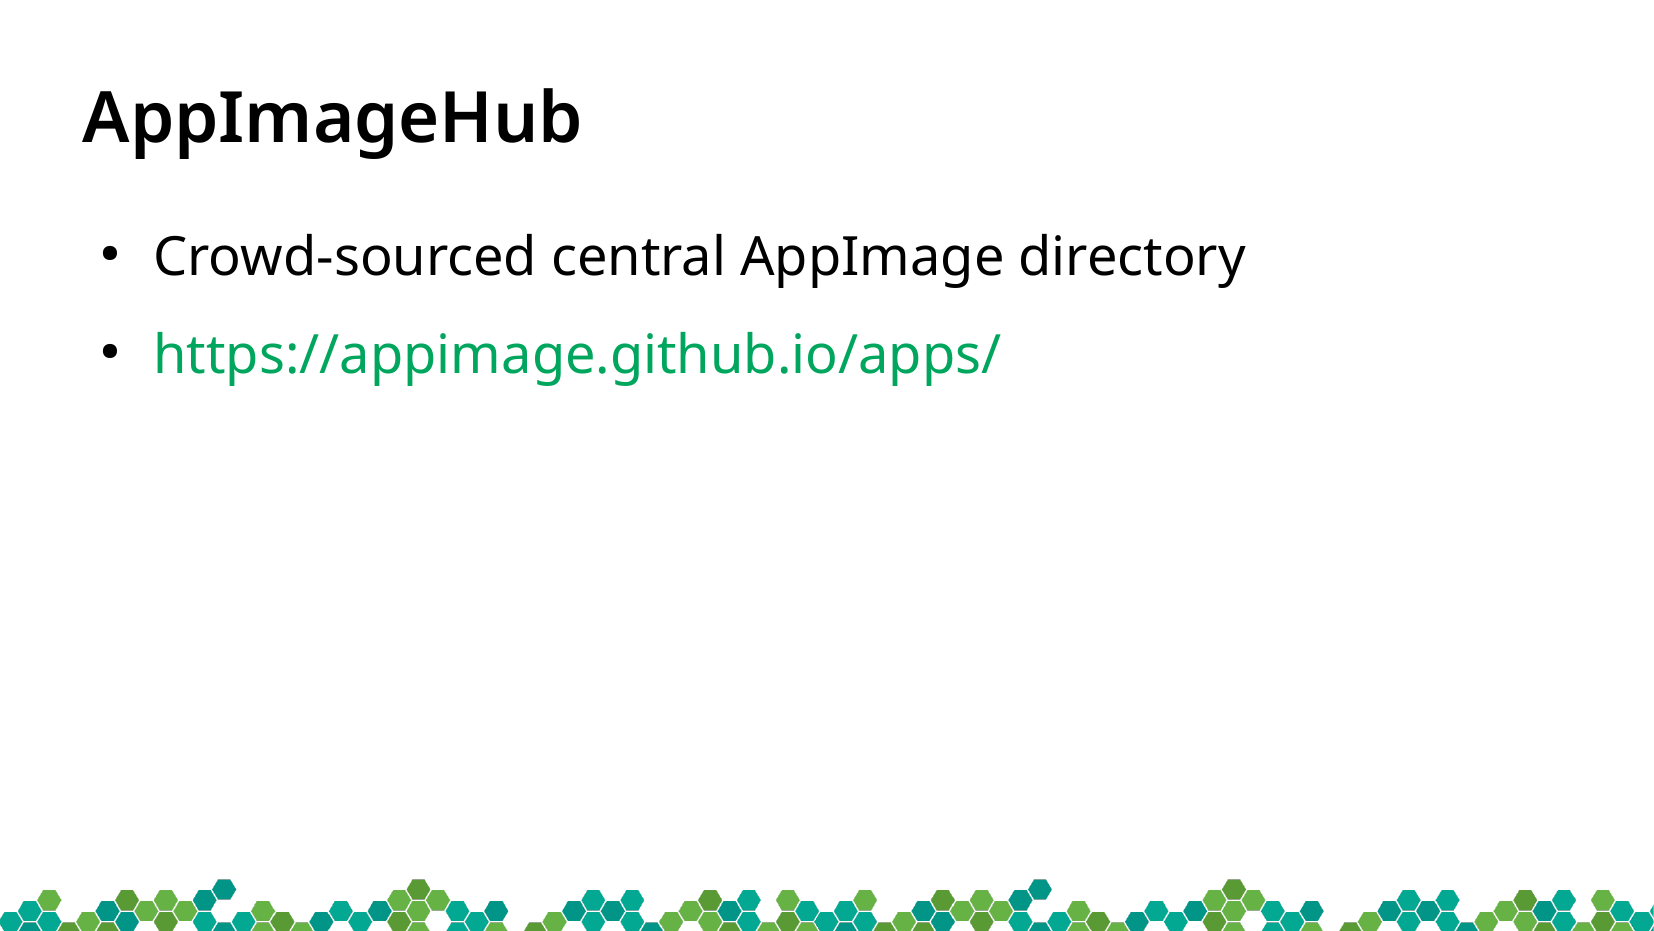

# AppImageHub
Crowd-sourced central AppImage directory
https://appimage.github.io/apps/